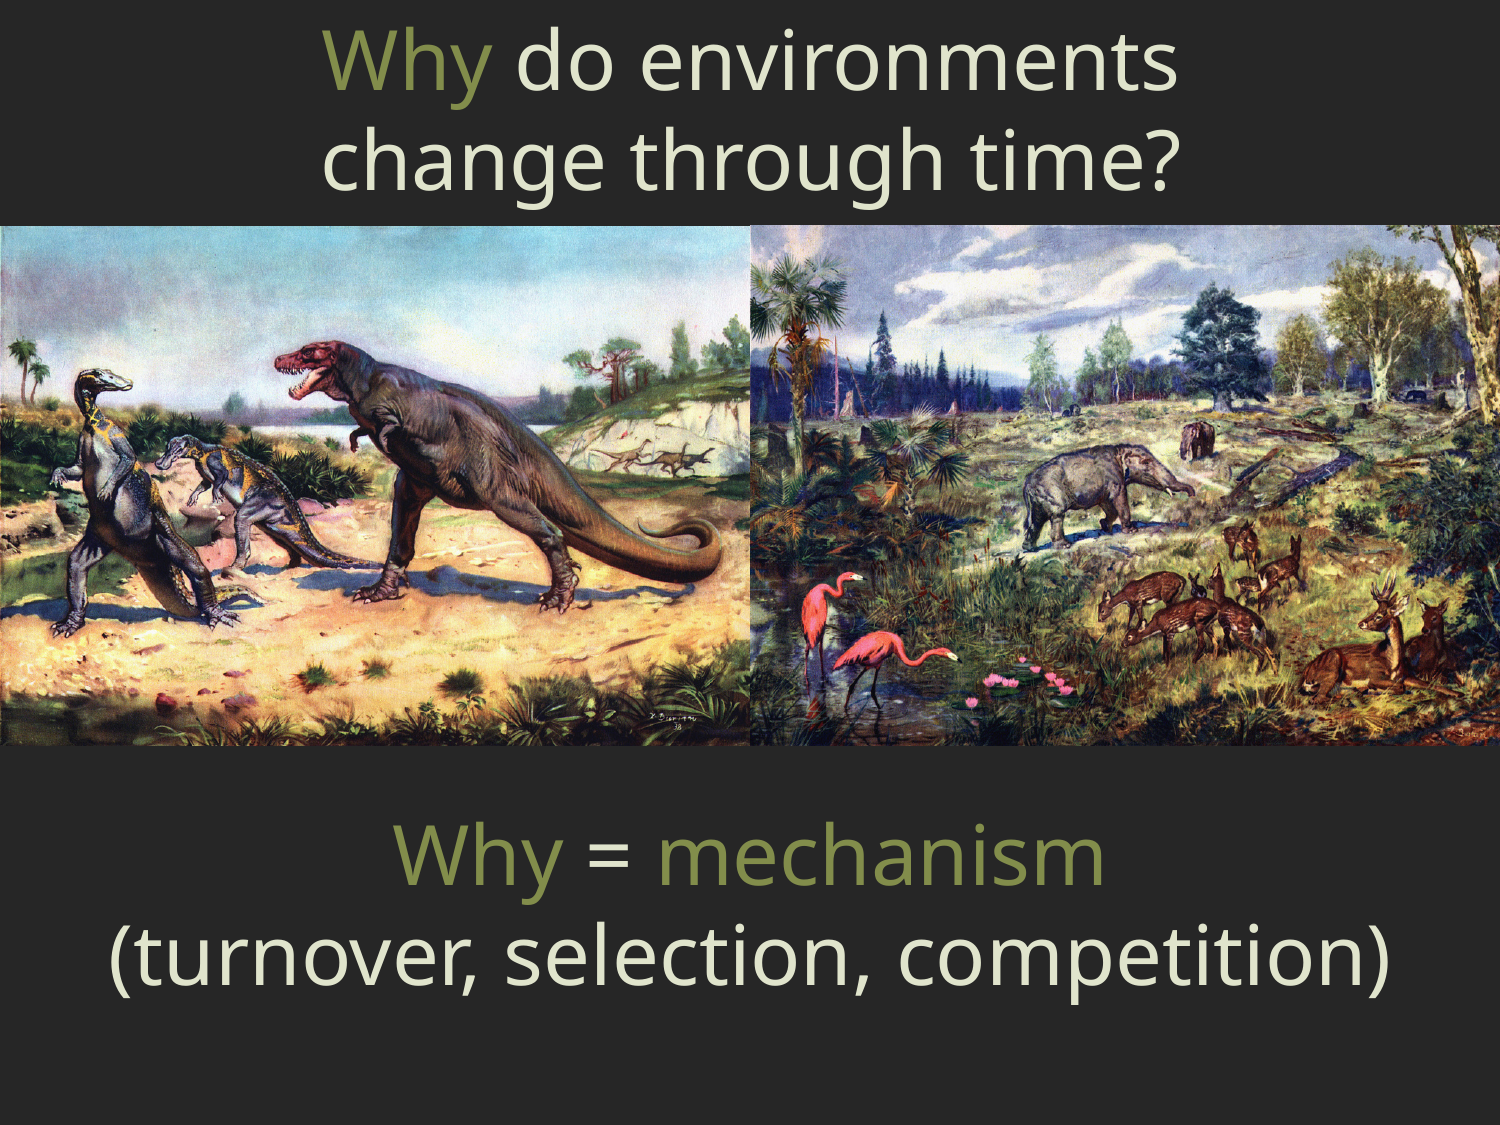

Why do environments
change through time?
Why = mechanism
(turnover, selection, competition)